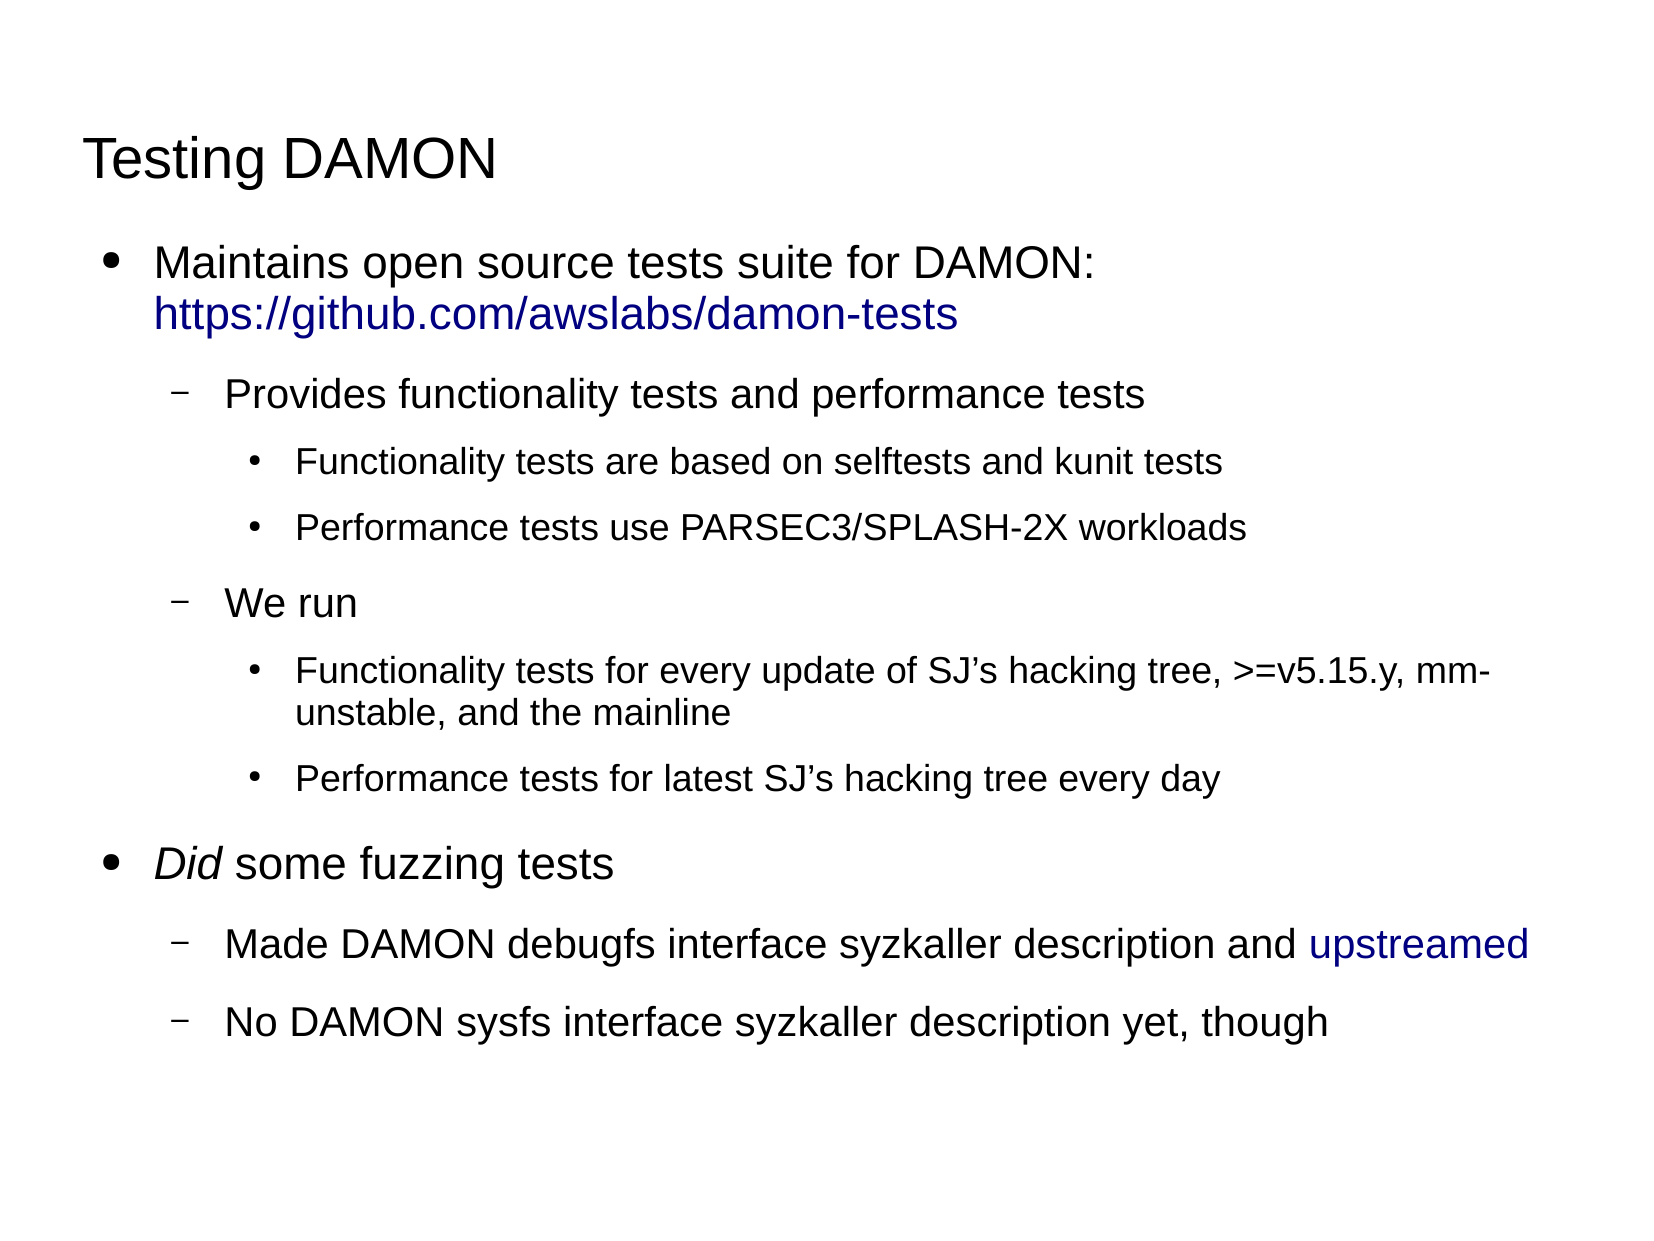

# Testing DAMON
Maintains open source tests suite for DAMON: https://github.com/awslabs/damon-tests
Provides functionality tests and performance tests
Functionality tests are based on selftests and kunit tests
Performance tests use PARSEC3/SPLASH-2X workloads
We run
Functionality tests for every update of SJ’s hacking tree, >=v5.15.y, mm-unstable, and the mainline
Performance tests for latest SJ’s hacking tree every day
Did some fuzzing tests
Made DAMON debugfs interface syzkaller description and upstreamed
No DAMON sysfs interface syzkaller description yet, though